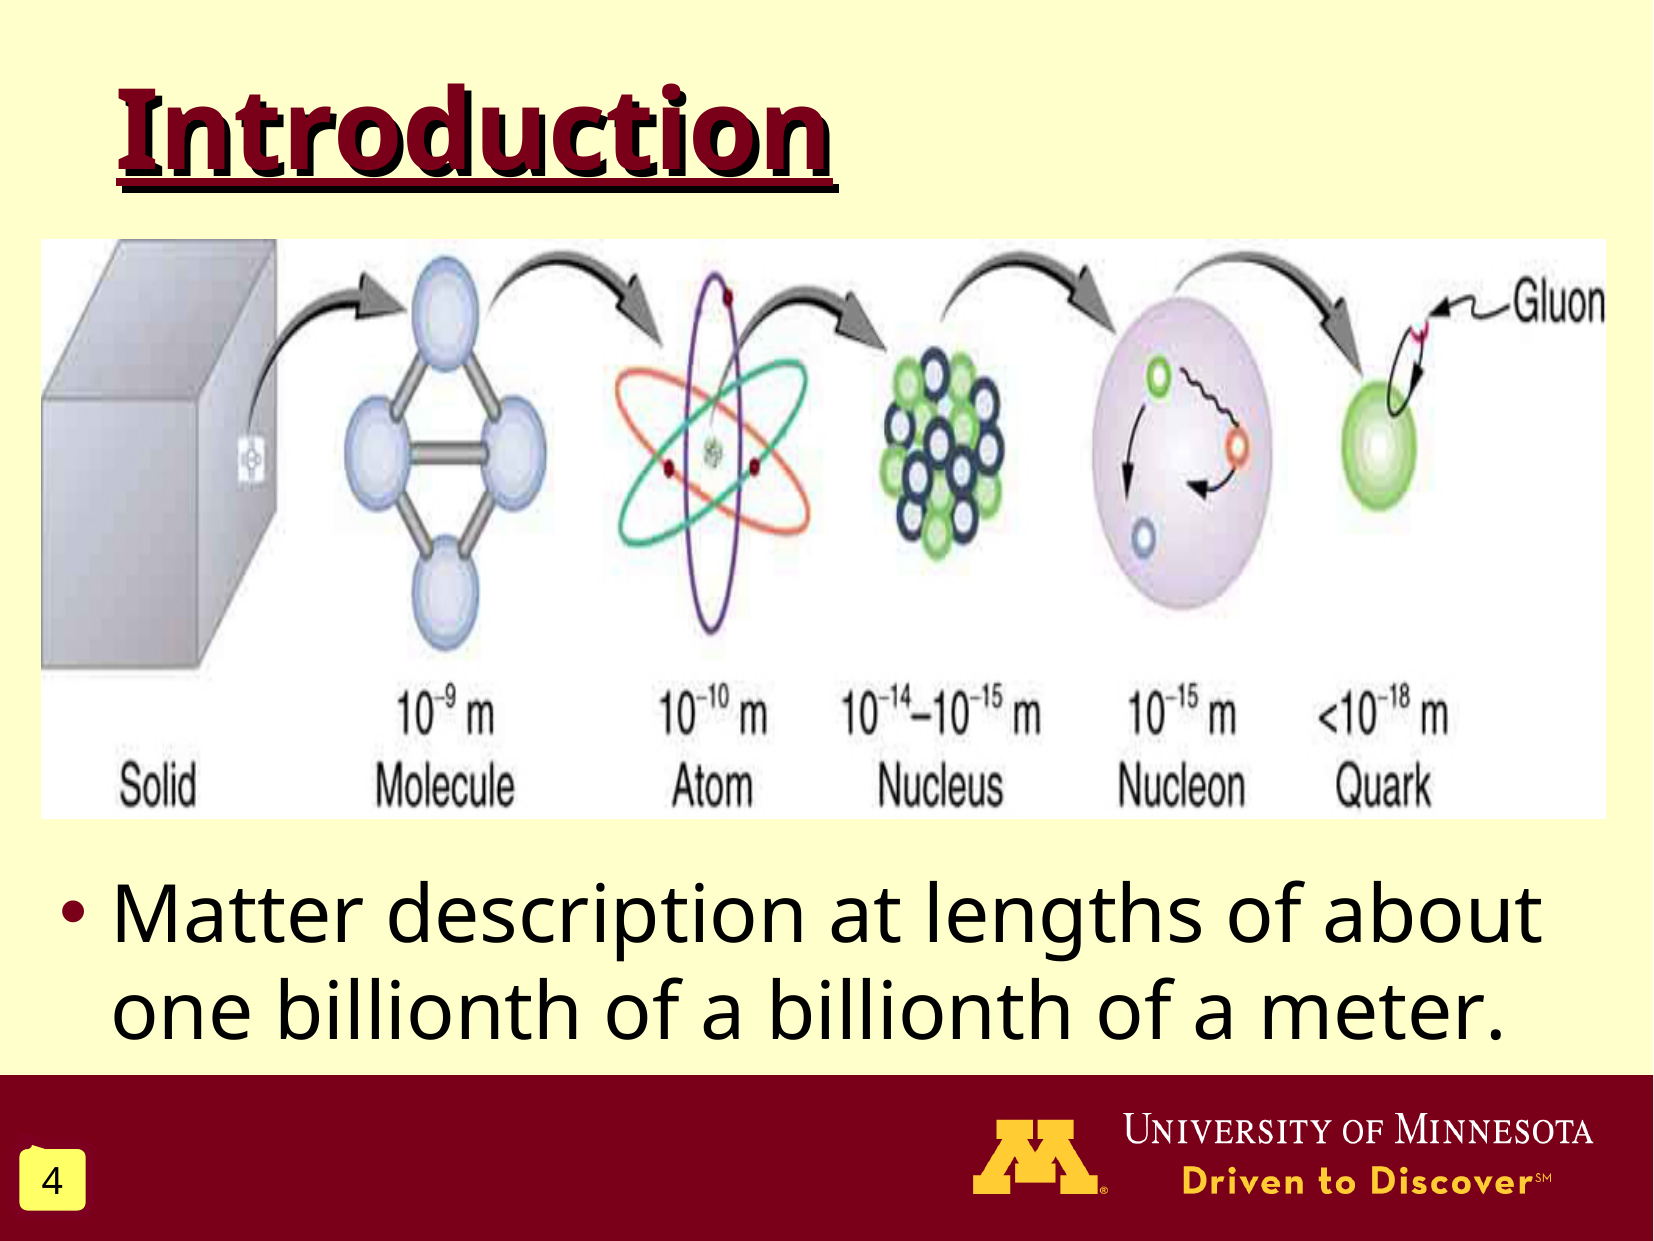

# Introduction
Matter description at lengths of about one billionth of a billionth of a meter.
4